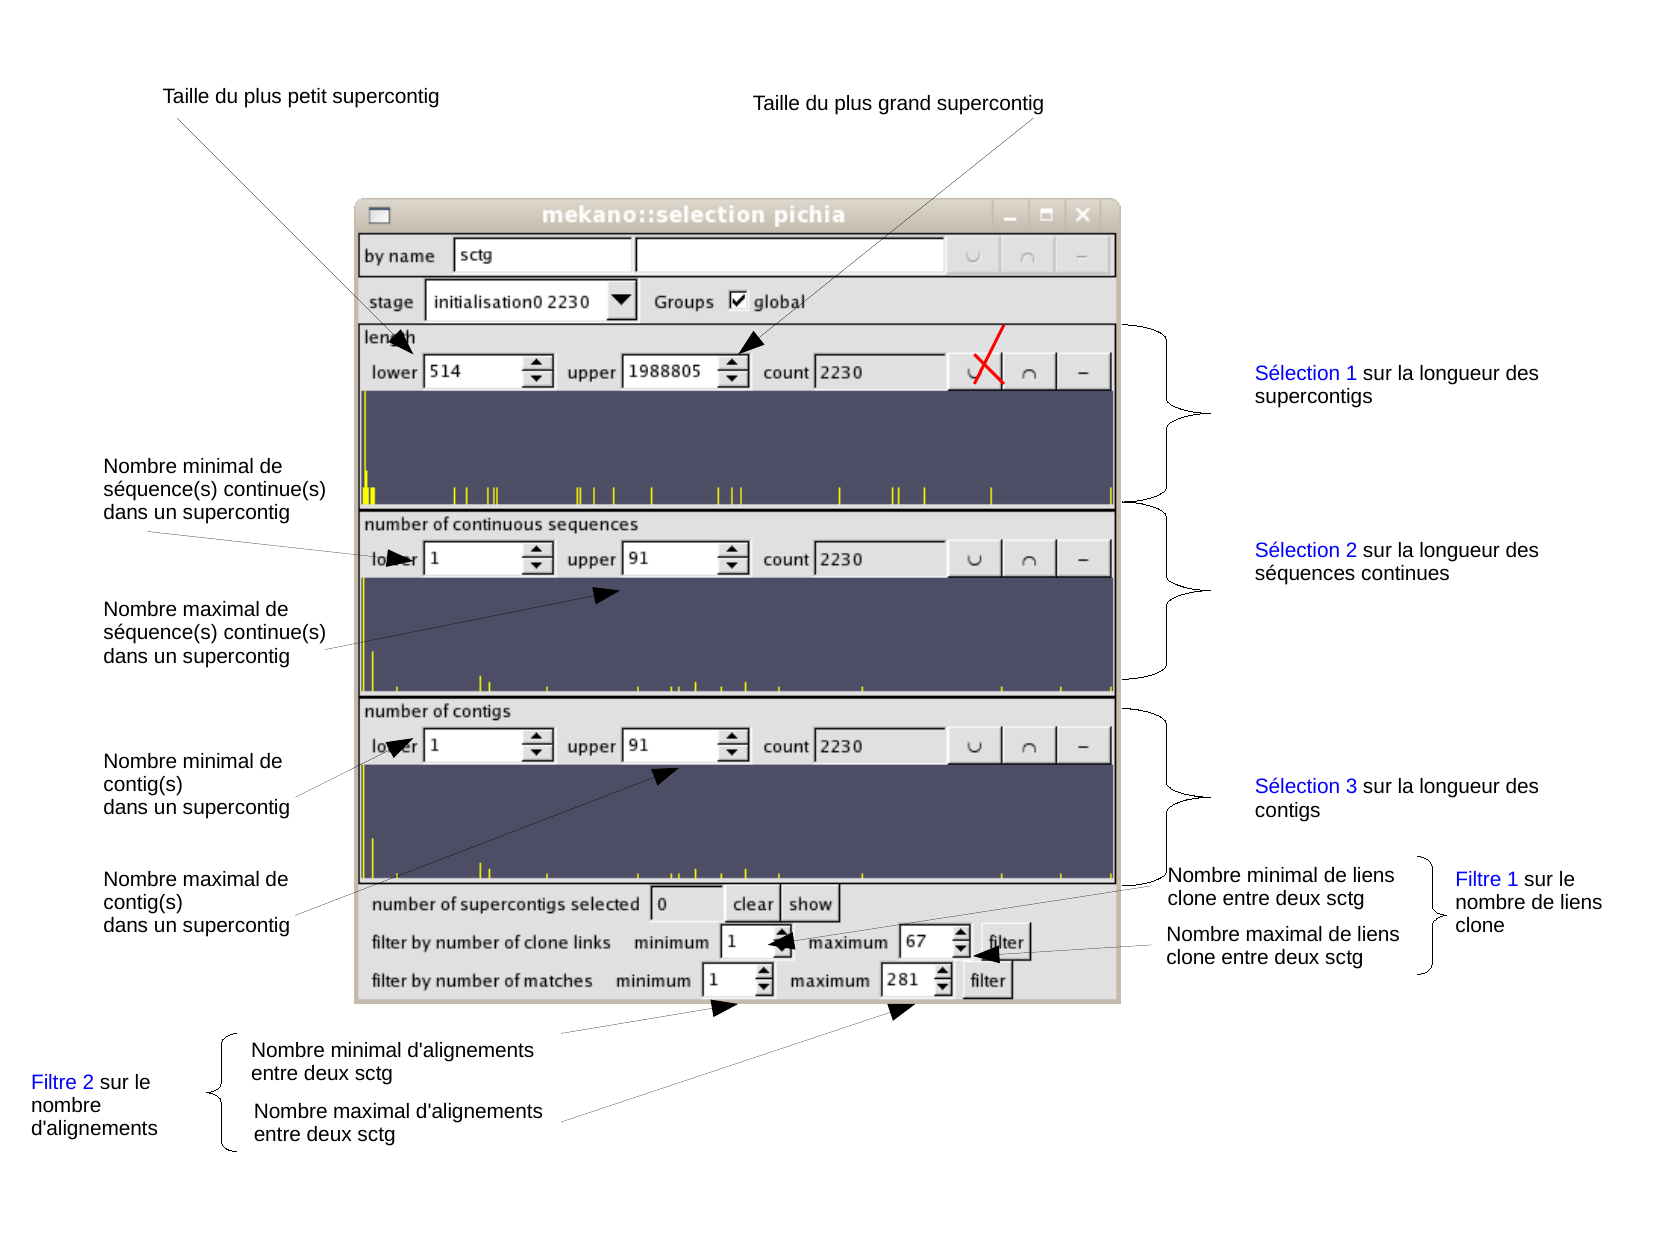

Taille du plus petit supercontig
Taille du plus grand supercontig
Sélection 1 sur la longueur des supercontigs
Nombre minimal de
séquence(s) continue(s)
dans un supercontig
Sélection 2 sur la longueur des séquences continues
Nombre maximal de
séquence(s) continue(s)
dans un supercontig
Nombre minimal de
contig(s)
dans un supercontig
Sélection 3 sur la longueur des contigs
Nombre minimal de liens
clone entre deux sctg
Nombre maximal de
contig(s)
dans un supercontig
Filtre 1 sur le
nombre de liens
clone
Nombre maximal de liens
clone entre deux sctg
Nombre minimal d'alignements
entre deux sctg
Filtre 2 sur le
nombre
d'alignements
Nombre maximal d'alignements
entre deux sctg